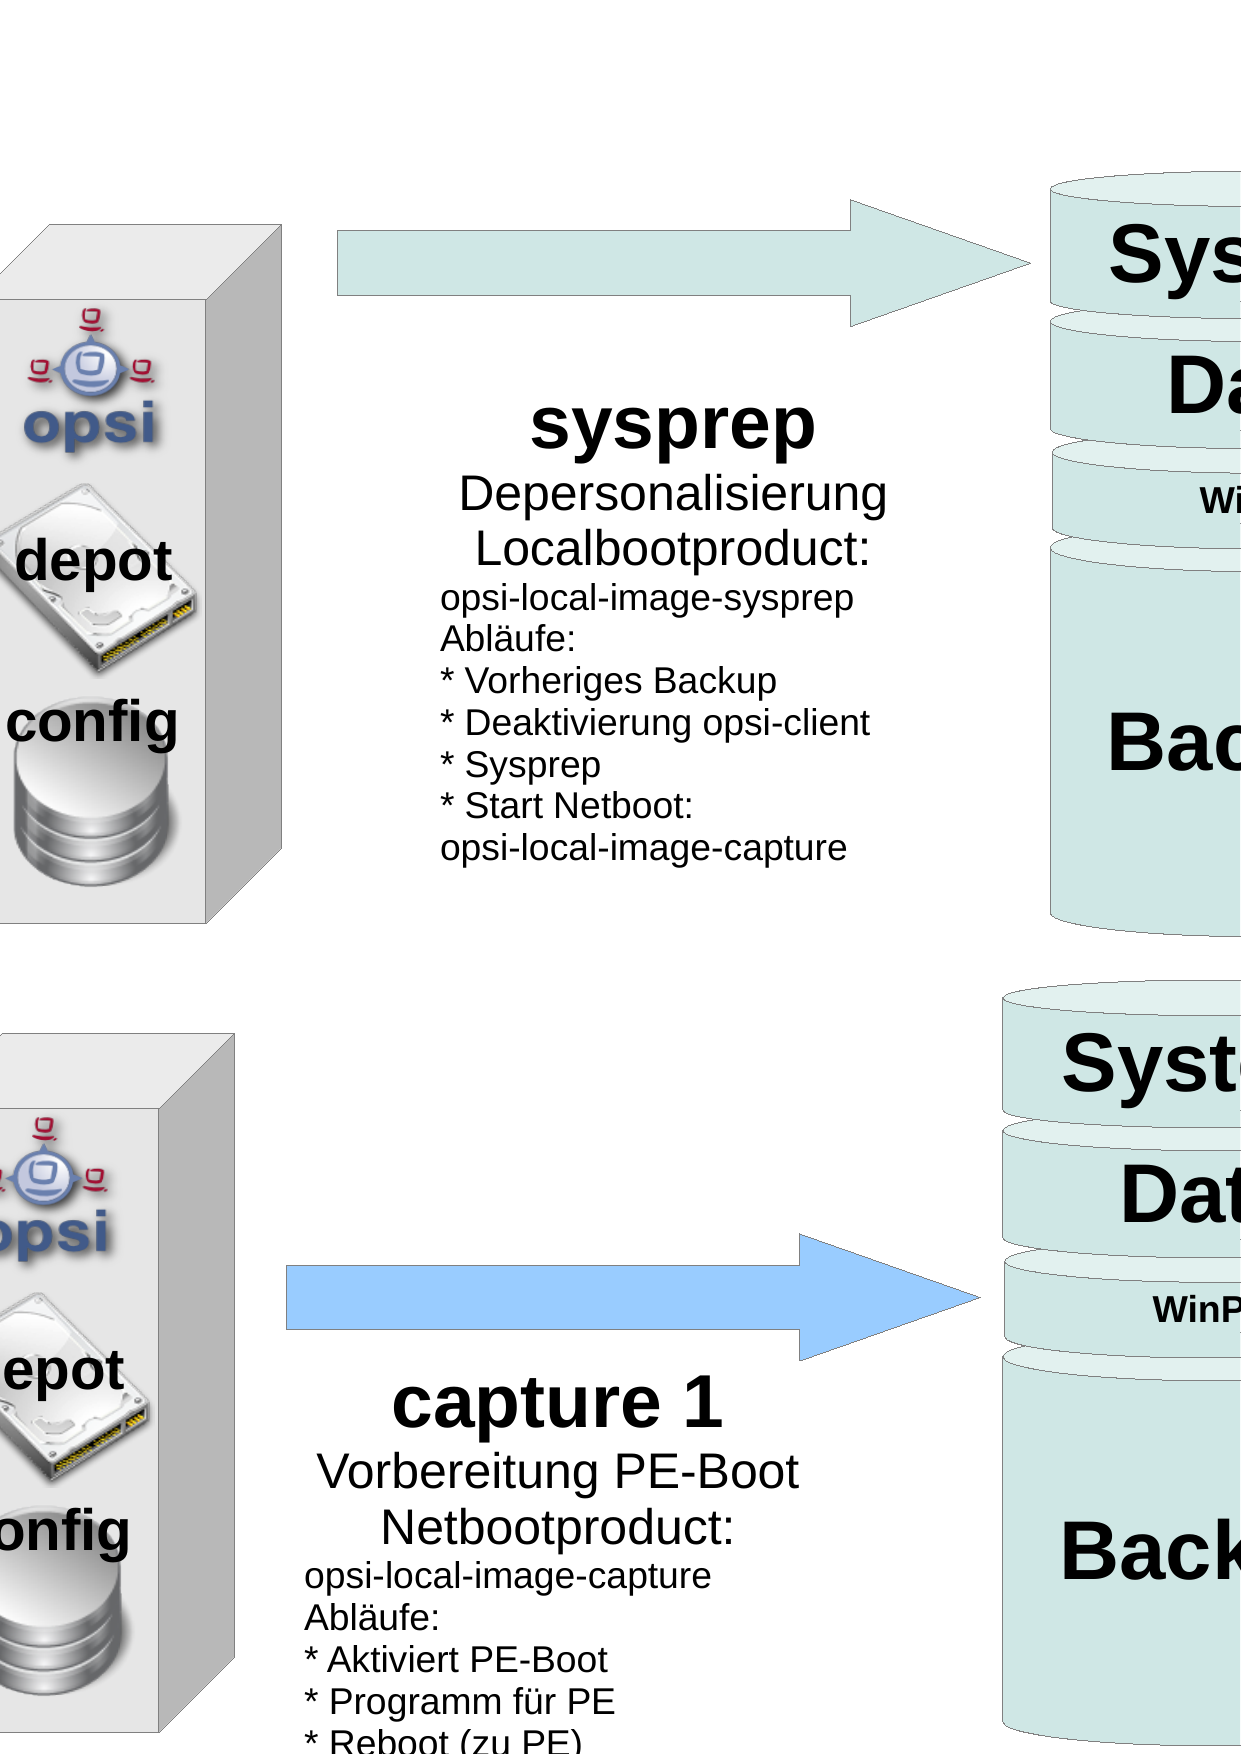

System
Data
WinPE
Backup
depot
config
sysprep
Depersonalisierung
Localbootproduct:
opsi-local-image-sysprep
Abläufe:
* Vorheriges Backup
* Deaktivierung opsi-client
* Sysprep
* Start Netboot:
opsi-local-image-capture
System
Data
WinPE
Backup
depot
config
capture 1
Vorbereitung PE-Boot
Netbootproduct:
opsi-local-image-capture
Abläufe:
* Aktiviert PE-Boot
* Programm für PE
* Reboot (zu PE)